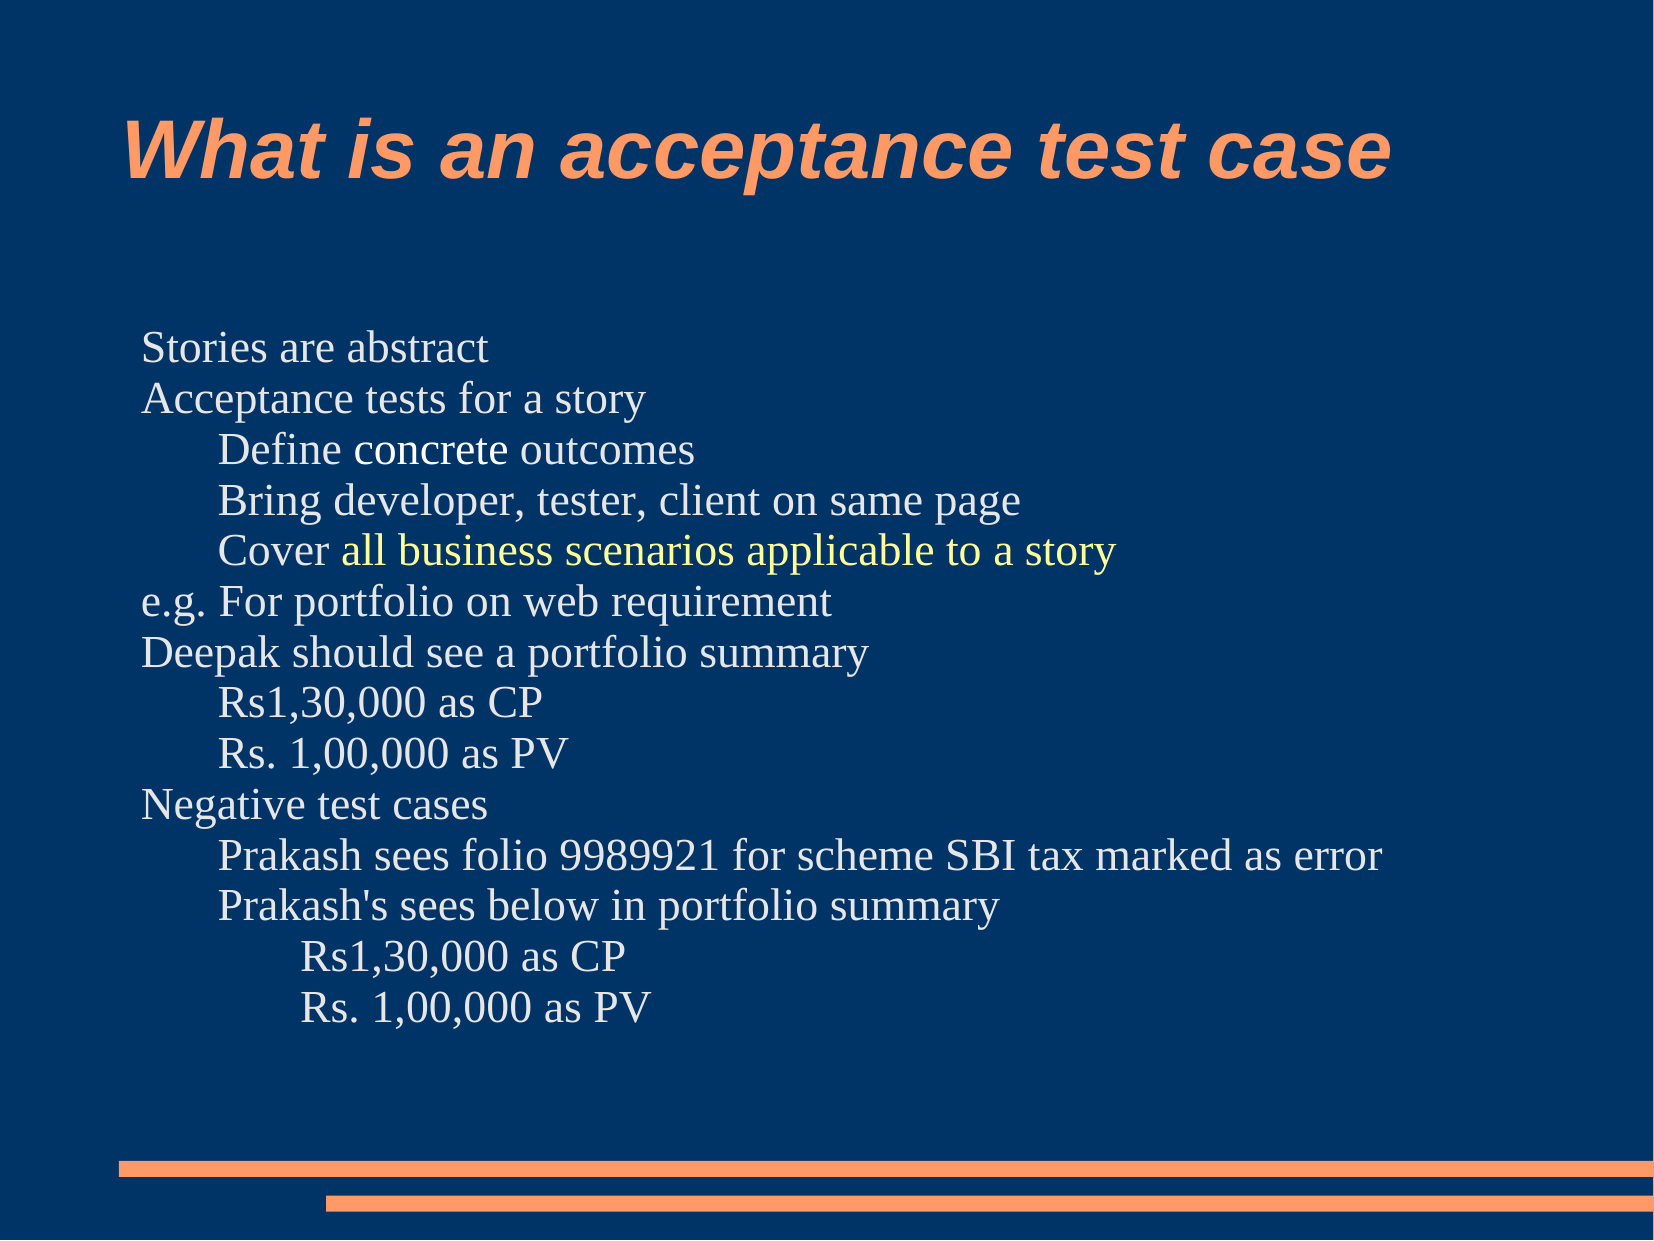

# What is an acceptance test case
Stories are abstract
Acceptance tests for a story
Define concrete outcomes
Bring developer, tester, client on same page
Cover all business scenarios applicable to a story
e.g. For portfolio on web requirement
Deepak should see a portfolio summary
Rs1,30,000 as CP
Rs. 1,00,000 as PV
Negative test cases
Prakash sees folio 9989921 for scheme SBI tax marked as error
Prakash's sees below in portfolio summary
Rs1,30,000 as CP
Rs. 1,00,000 as PV